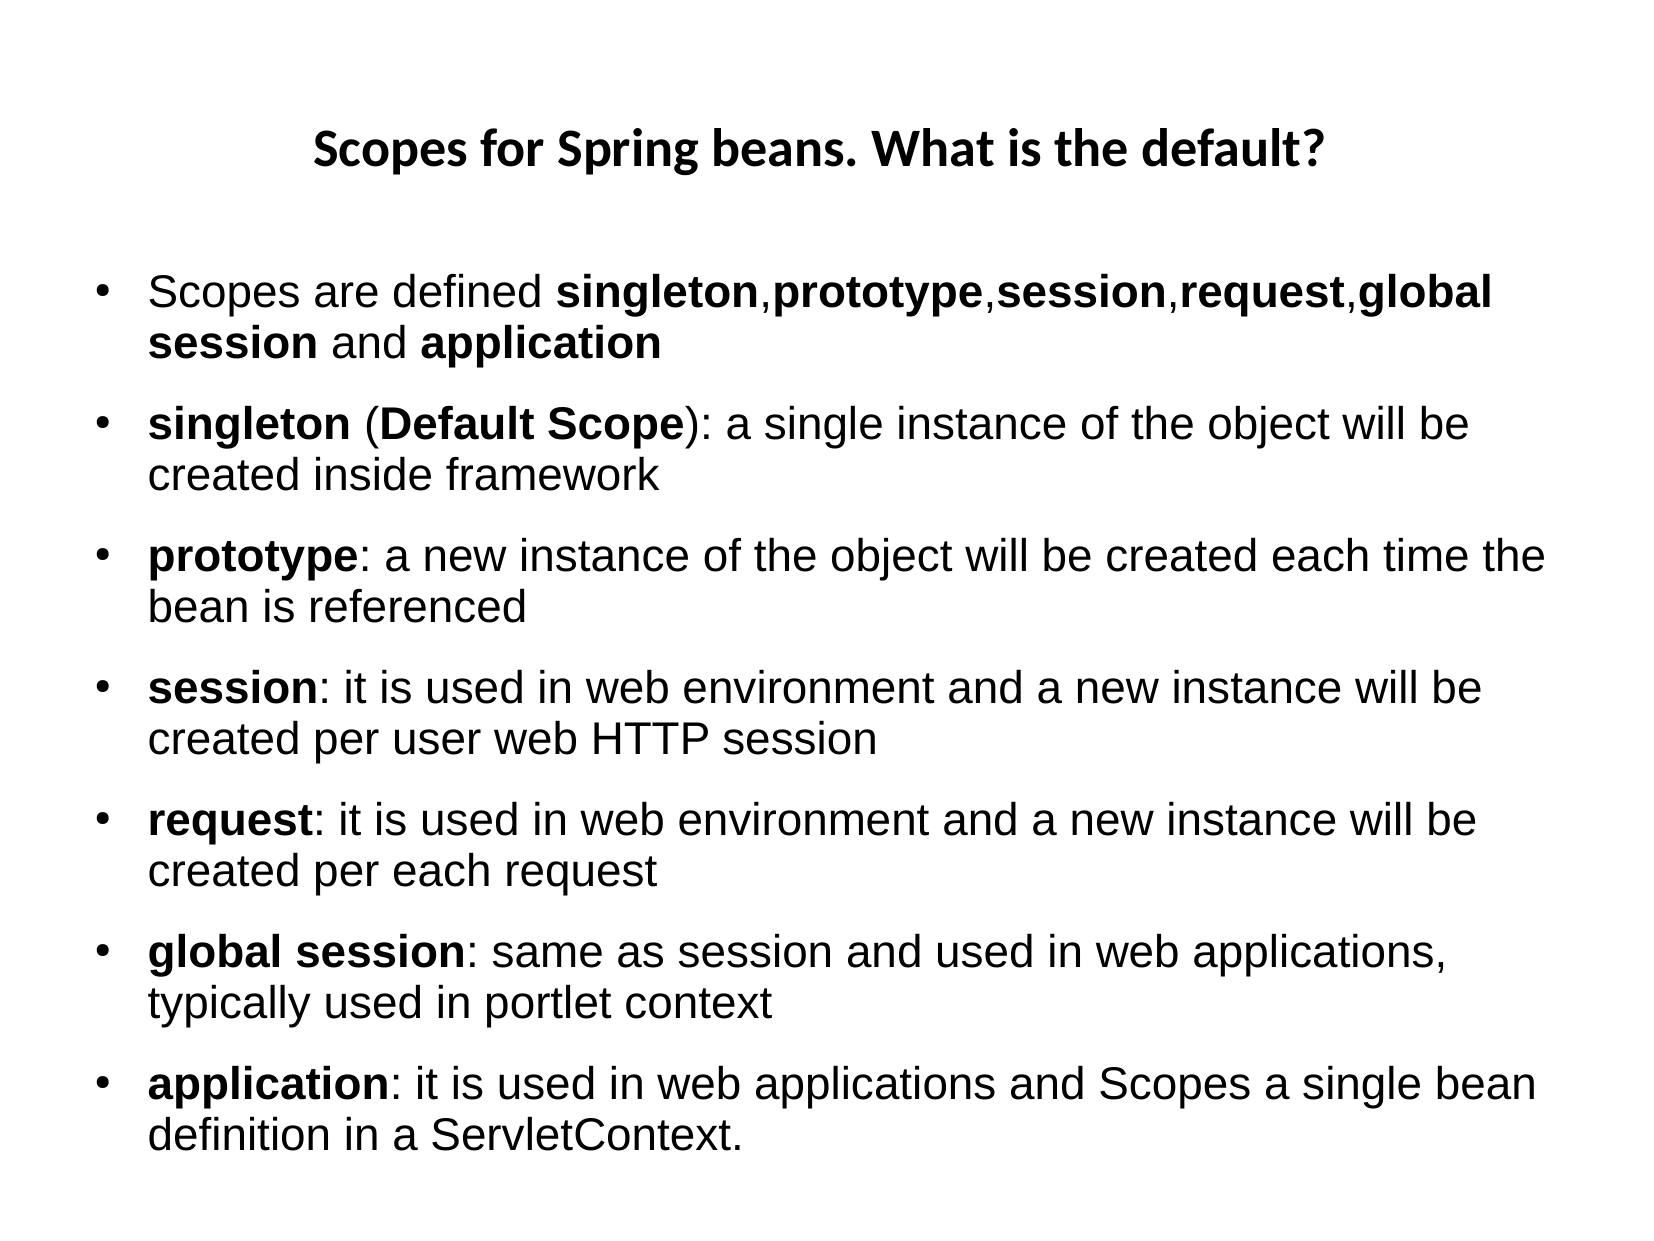

# Scopes for Spring beans. What is the default?
Scopes are defined singleton,prototype,session,request,global session and application
singleton (Default Scope): a single instance of the object will be created inside framework
prototype: a new instance of the object will be created each time the bean is referenced
session: it is used in web environment and a new instance will be created per user web HTTP session
request: it is used in web environment and a new instance will be created per each request
global session: same as session and used in web applications, typically used in portlet context
application: it is used in web applications and Scopes a single bean definition in a ServletContext.